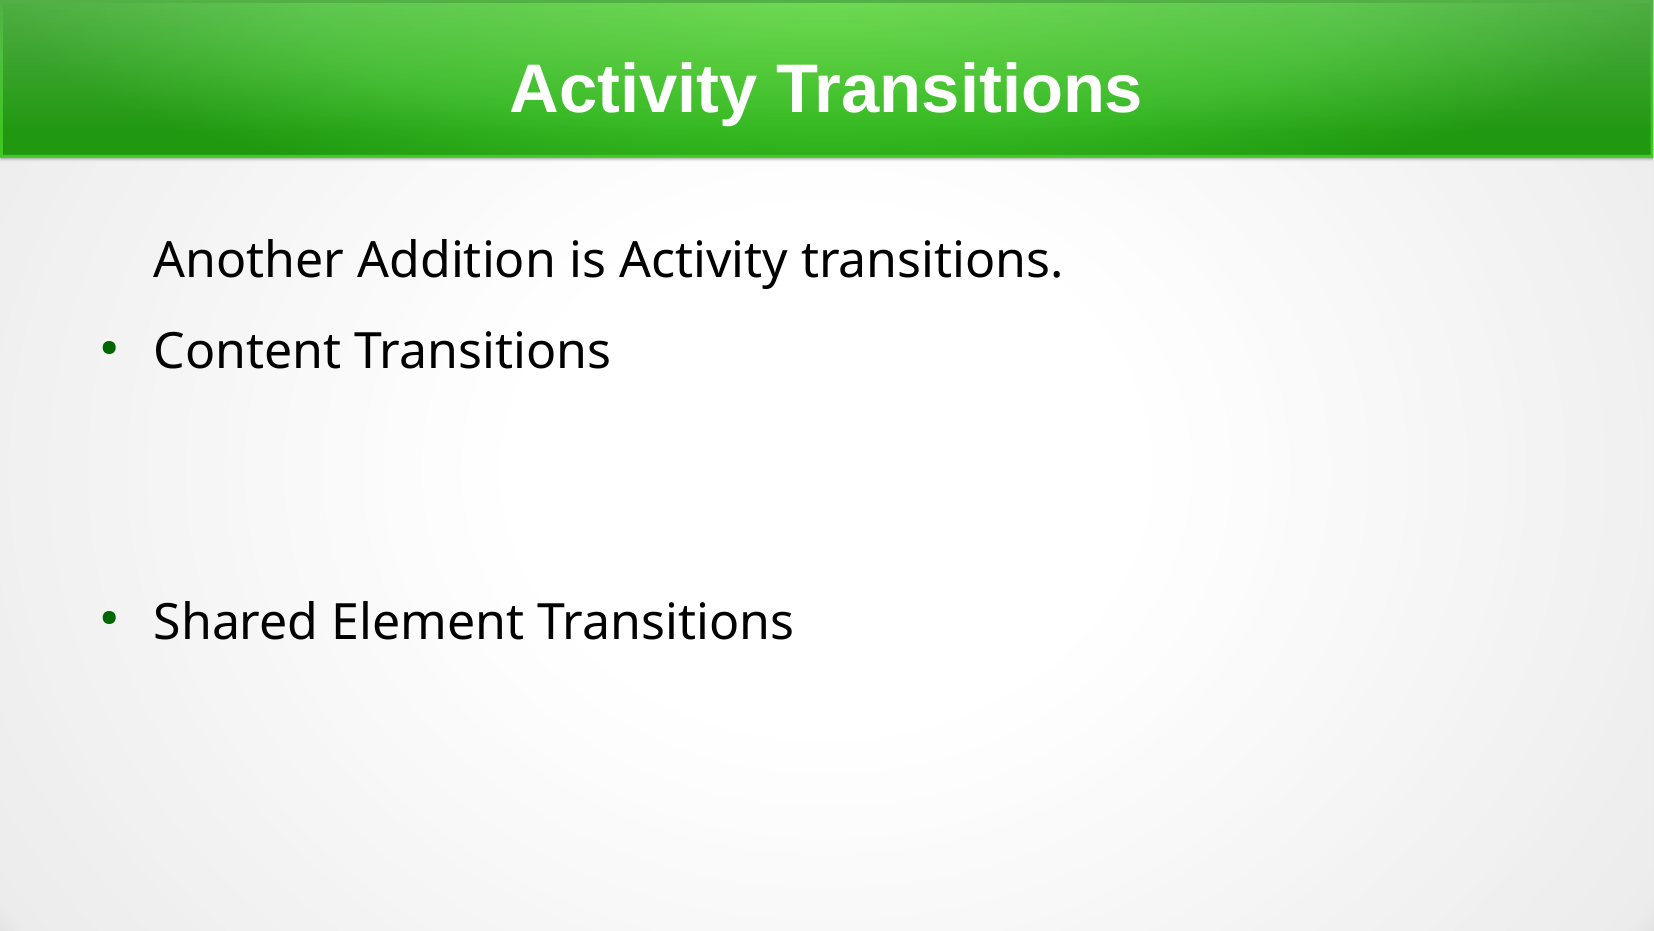

# Activity Transitions
Another Addition is Activity transitions.
Content Transitions
Shared Element Transitions